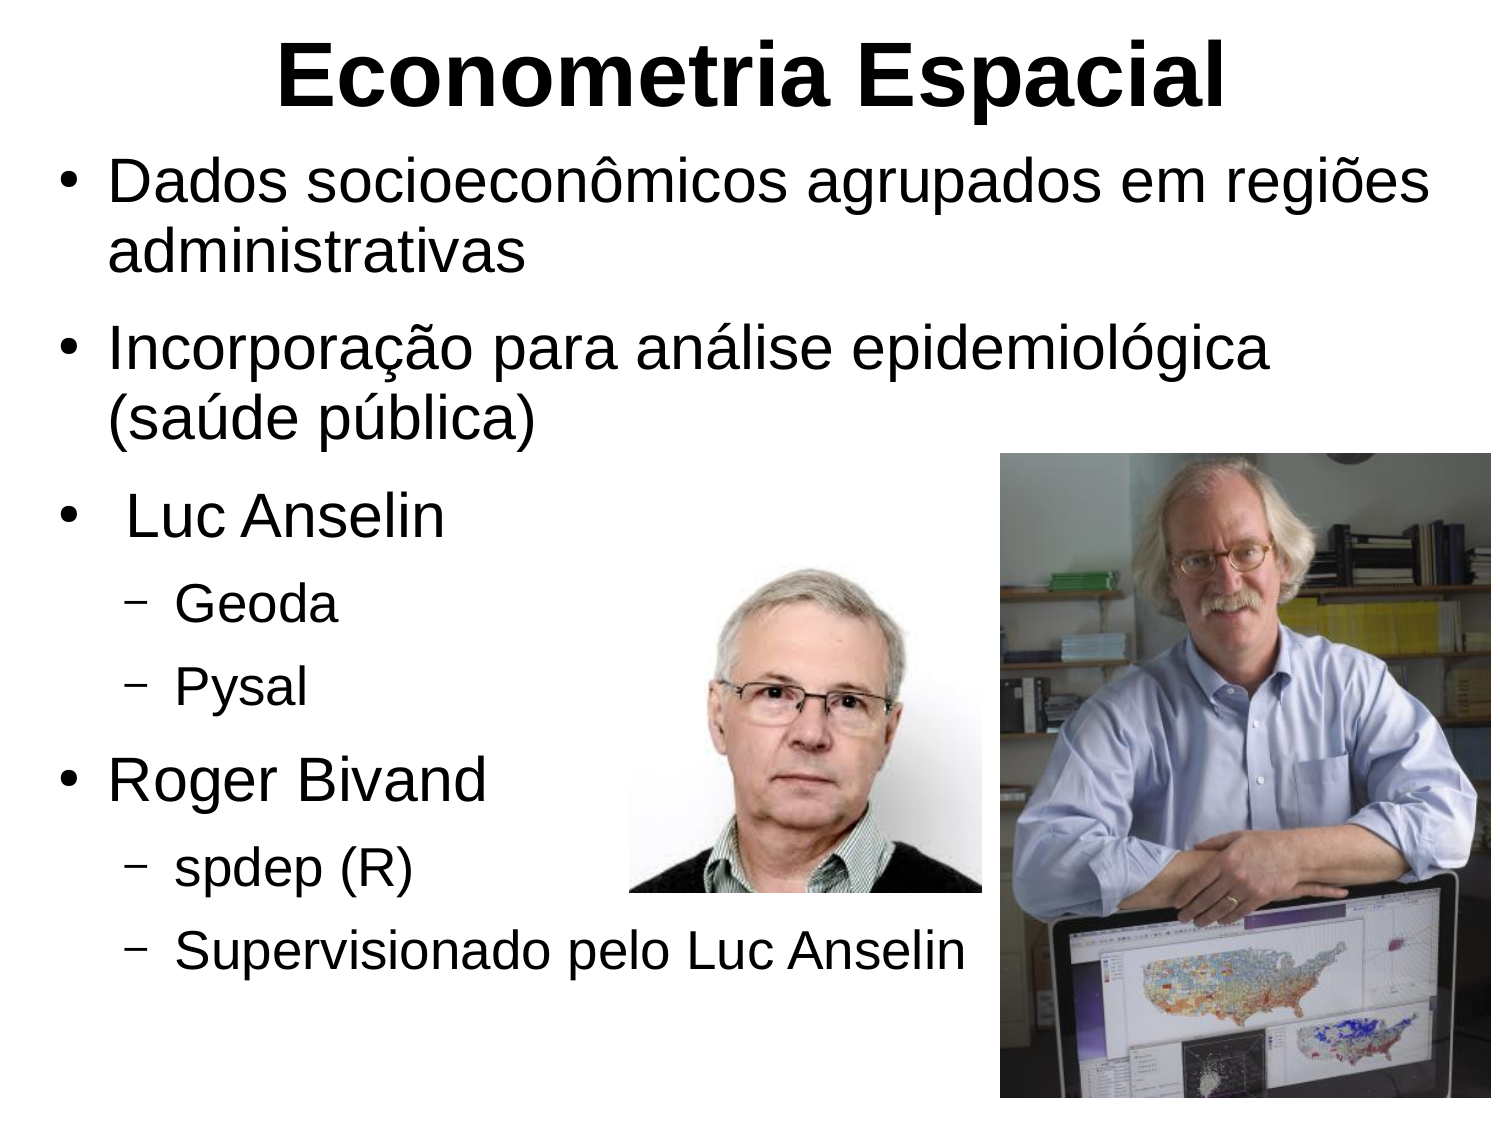

# Econometria Espacial
Dados socioeconômicos agrupados em regiões administrativas
Incorporação para análise epidemiológica (saúde pública)
 Luc Anselin
Geoda
Pysal
Roger Bivand
spdep (R)
Supervisionado pelo Luc Anselin